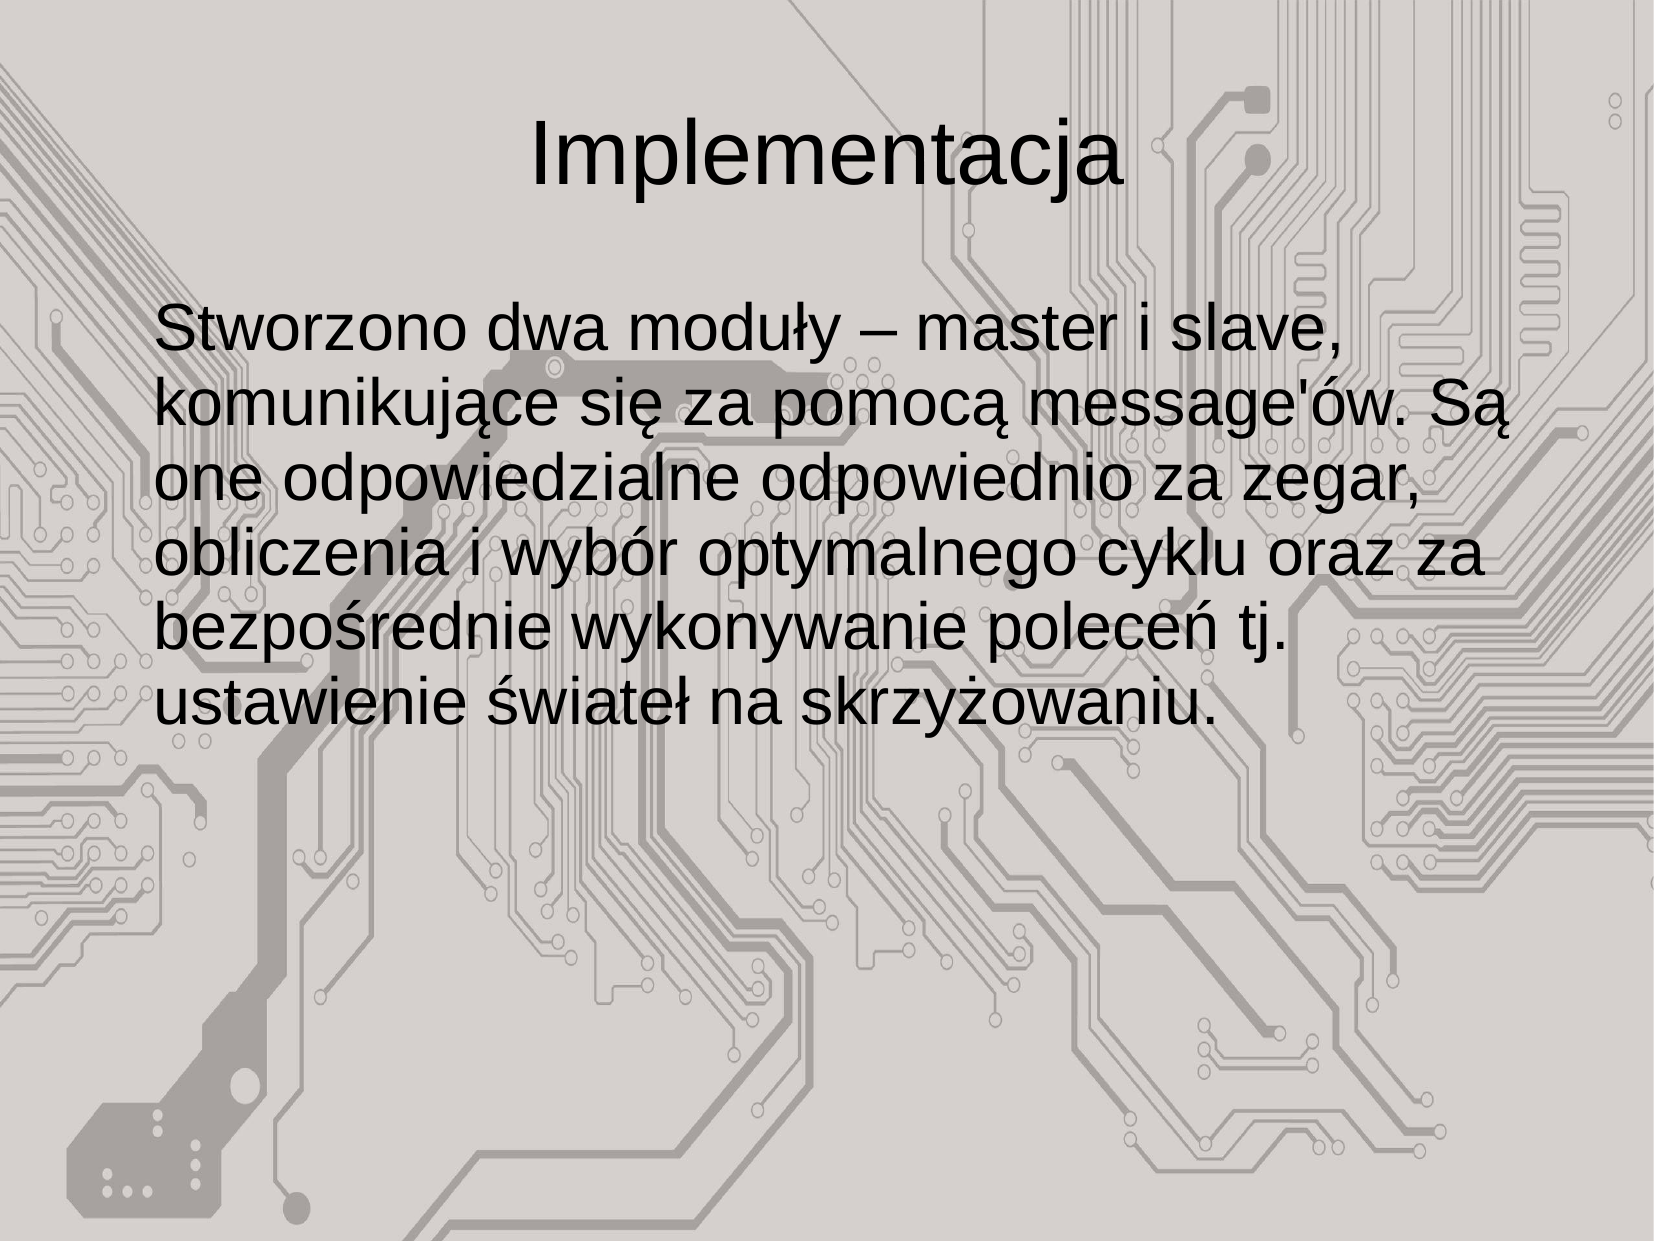

# Implementacja
Stworzono dwa moduły – master i slave, komunikujące się za pomocą message'ów. Są one odpowiedzialne odpowiednio za zegar, obliczenia i wybór optymalnego cyklu oraz za bezpośrednie wykonywanie poleceń tj. ustawienie świateł na skrzyżowaniu.